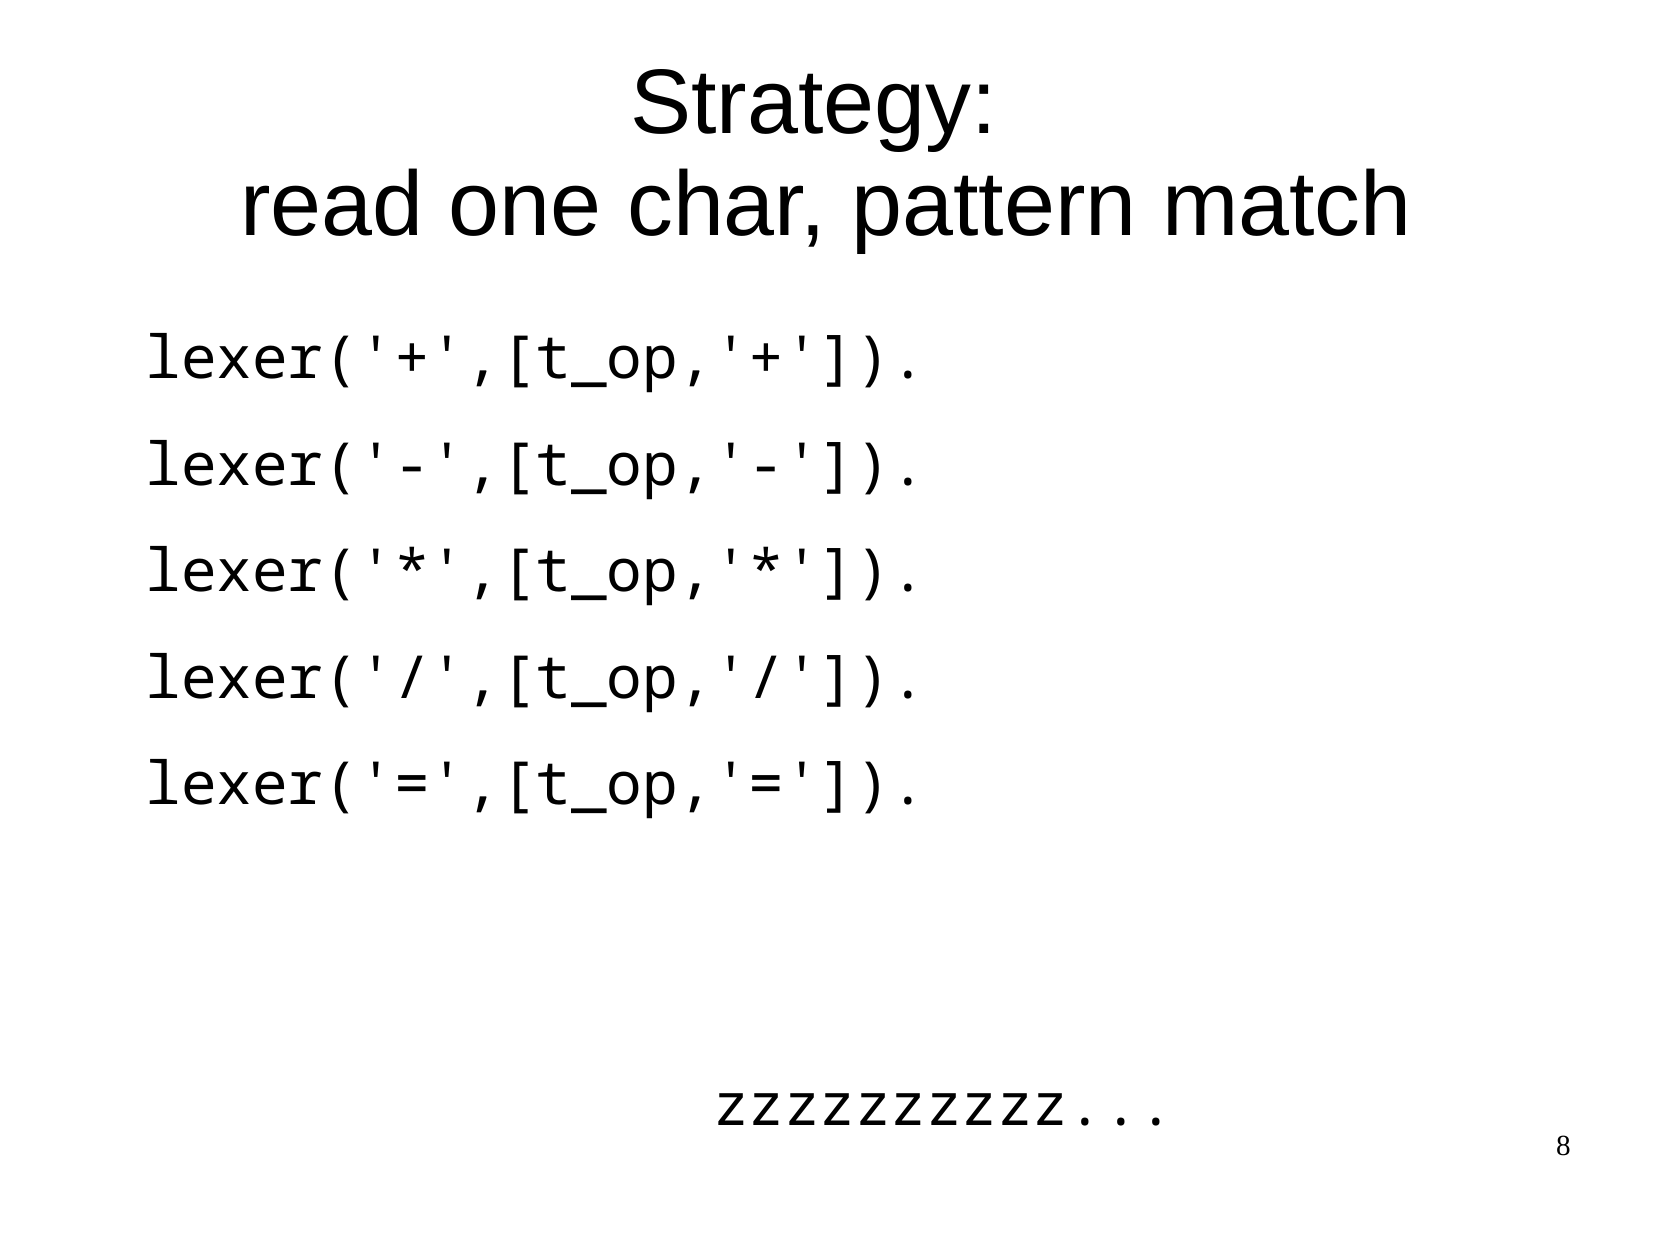

# Strategy: read one char, pattern match
lexer('+',[t_op,'+']).
lexer('-',[t_op,'-']).
lexer('*',[t_op,'*']).
lexer('/',[t_op,'/']).
lexer('=',[t_op,'=']).
zzzzzzzzzz...
8